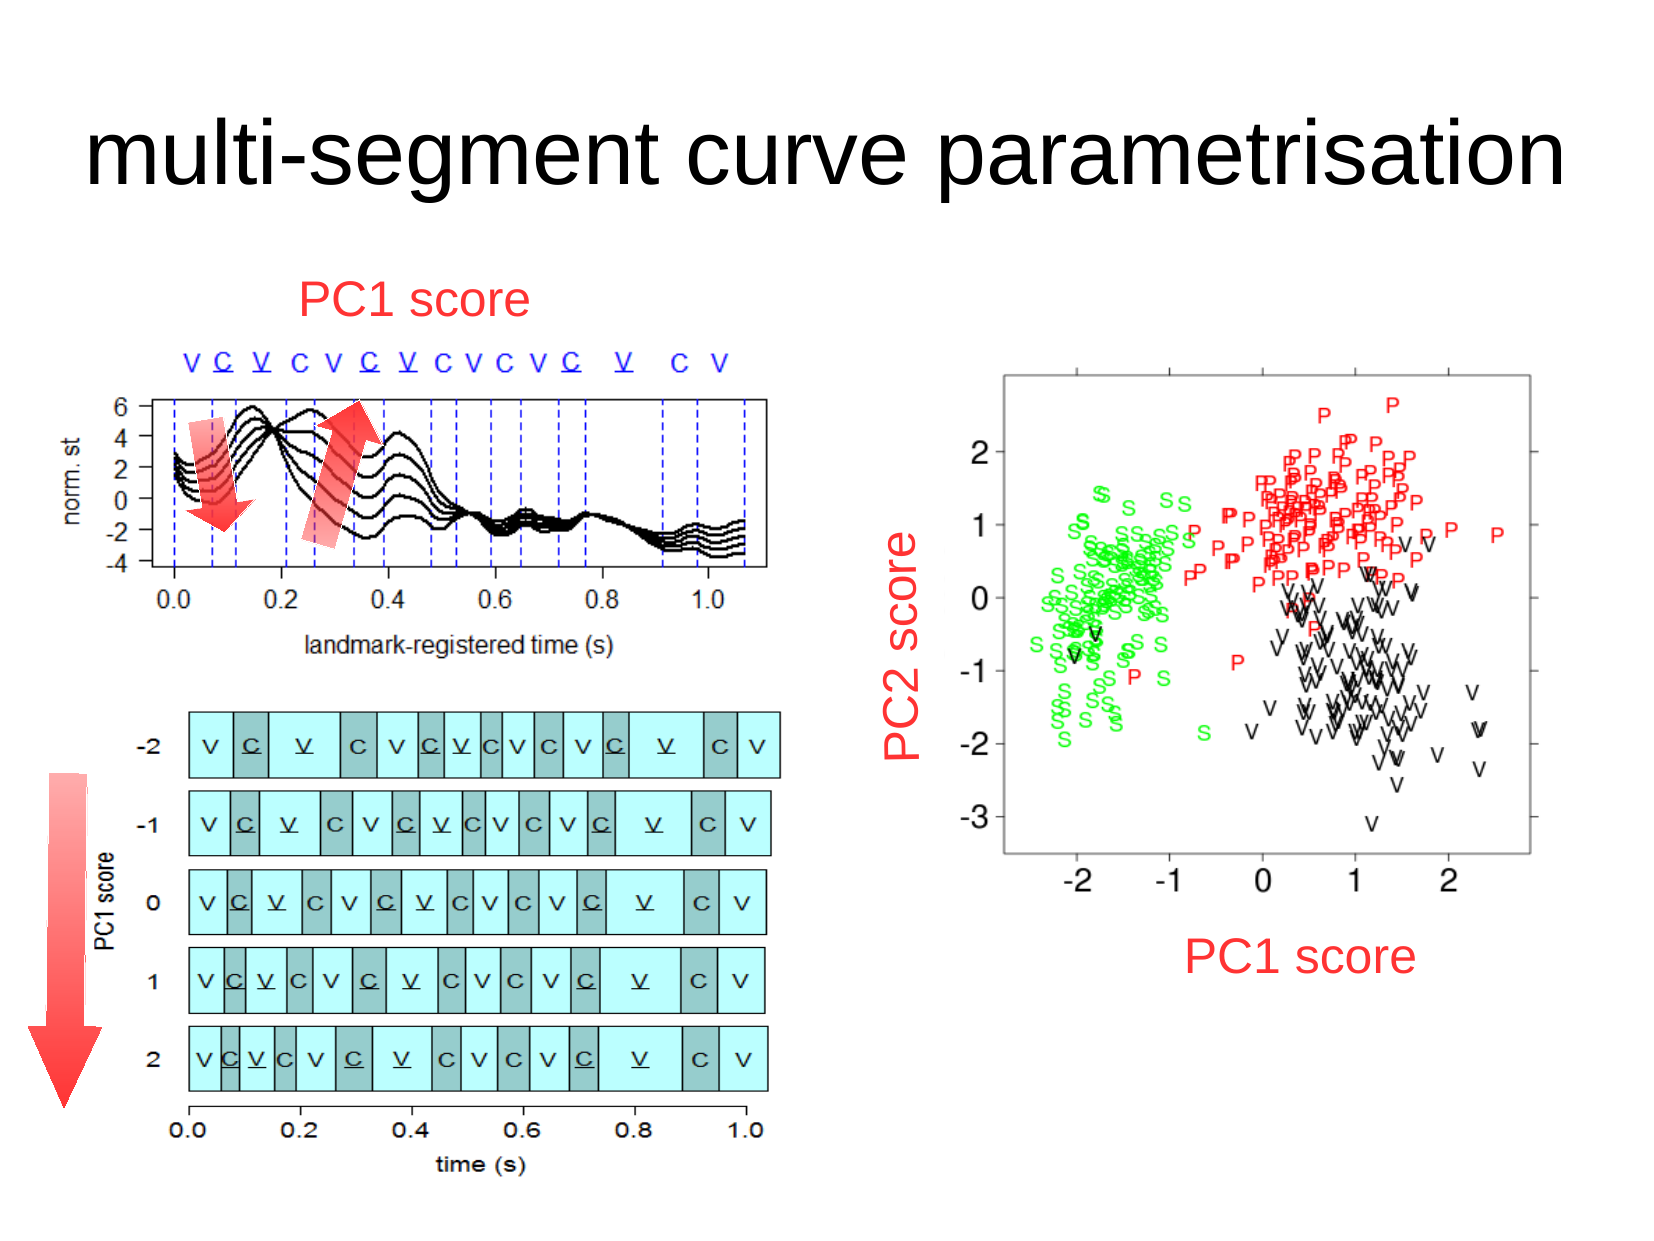

# multi-segment curve parametrisation
PC1 score
PC2 score
PC1 score